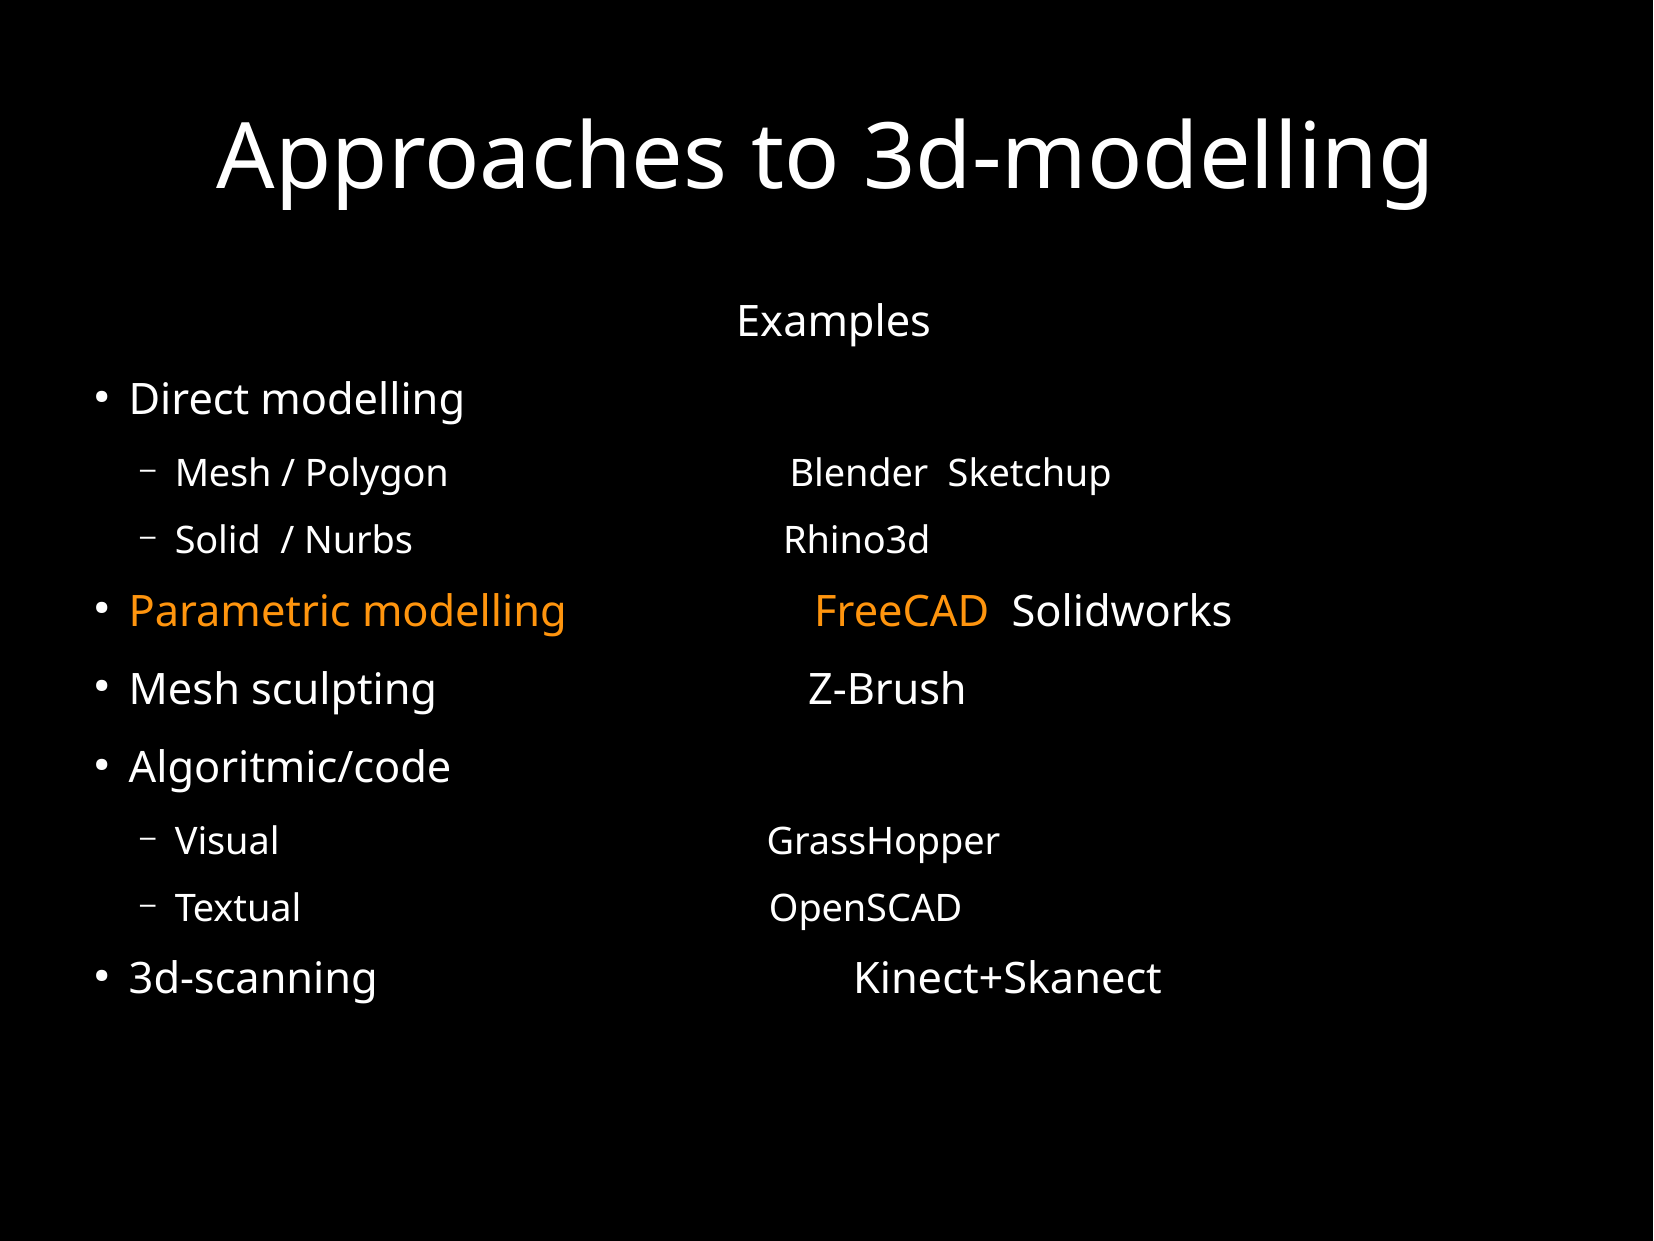

# Approaches to 3d-modelling
 Examples
Direct modelling
Mesh / Polygon Blender Sketchup
Solid / Nurbs Rhino3d
Parametric modelling FreeCAD Solidworks
Mesh sculpting				 Z-Brush
Algoritmic/code
Visual GrassHopper
Textual OpenSCAD
3d-scanning						 Kinect+Skanect